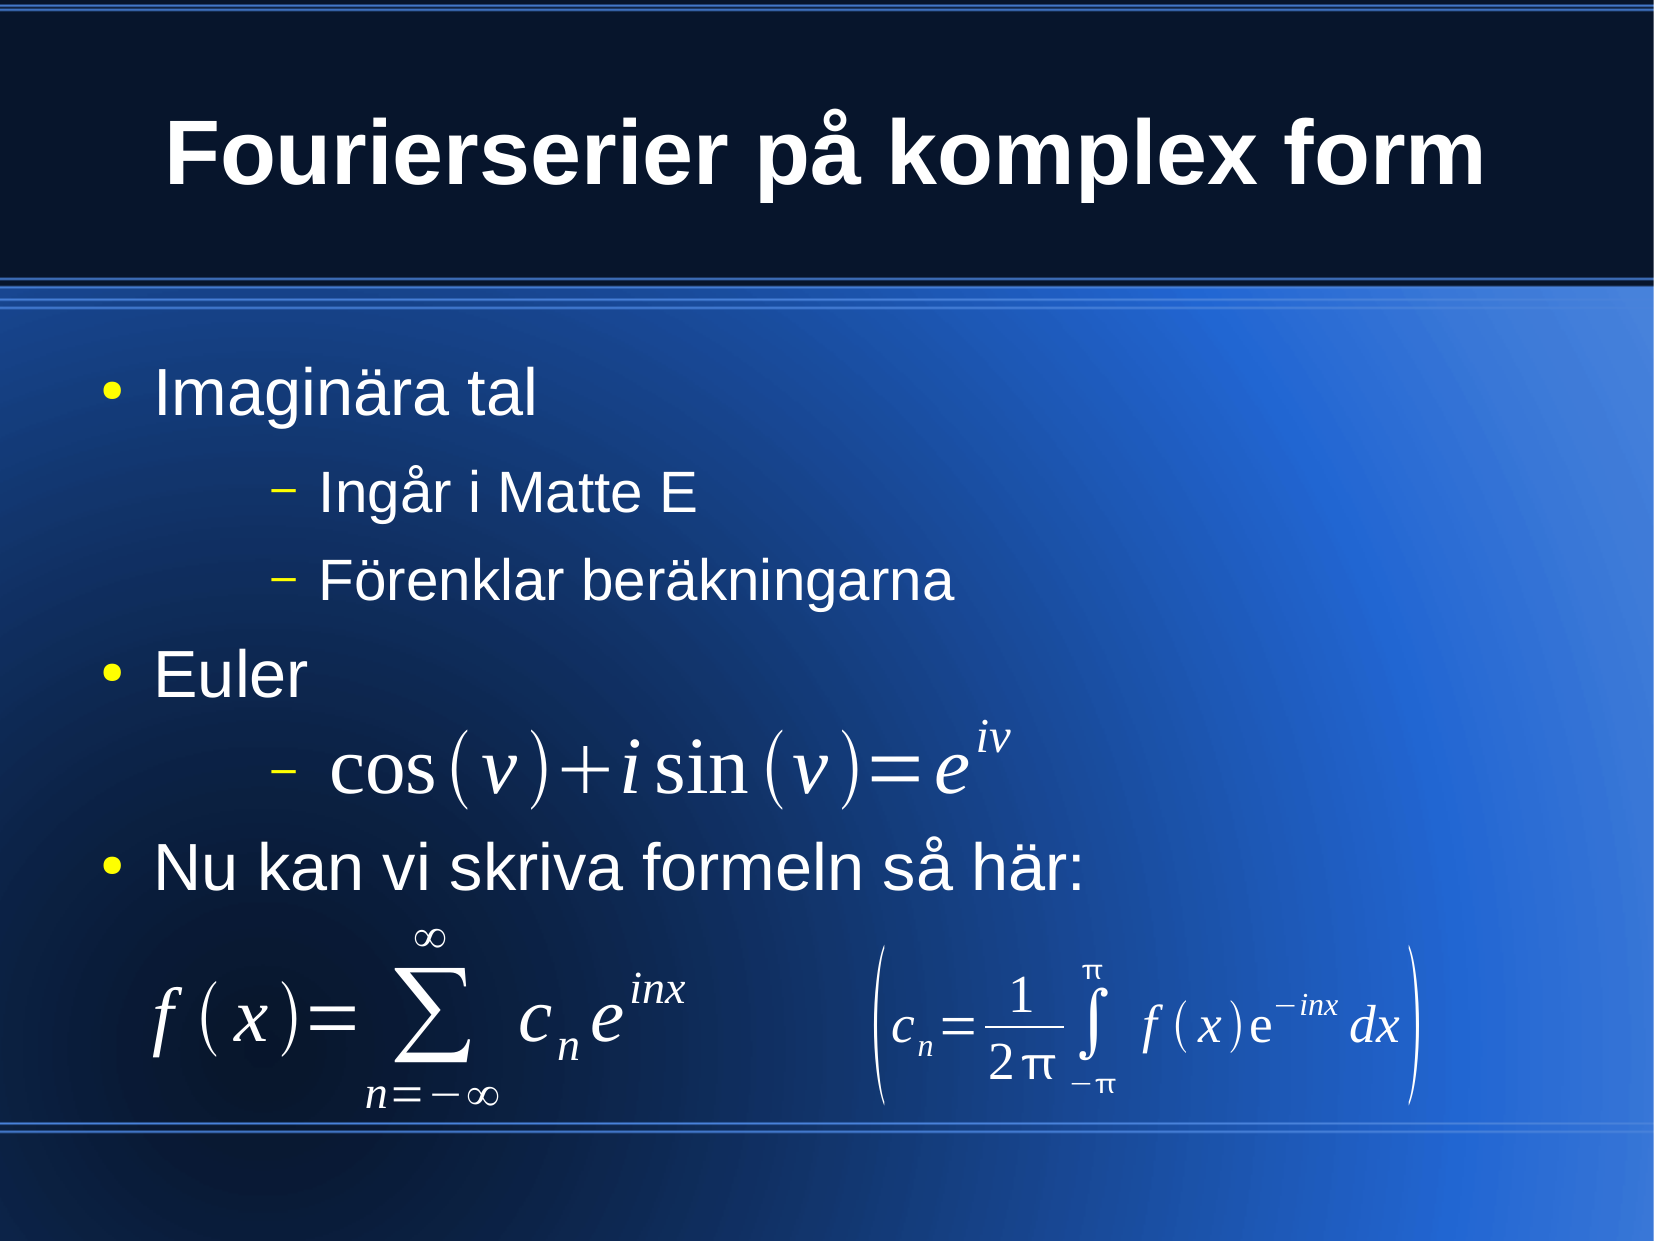

# Fourierserier på komplex form
Imaginära tal
Ingår i Matte E
Förenklar beräkningarna
Euler
Nu kan vi skriva formeln så här: